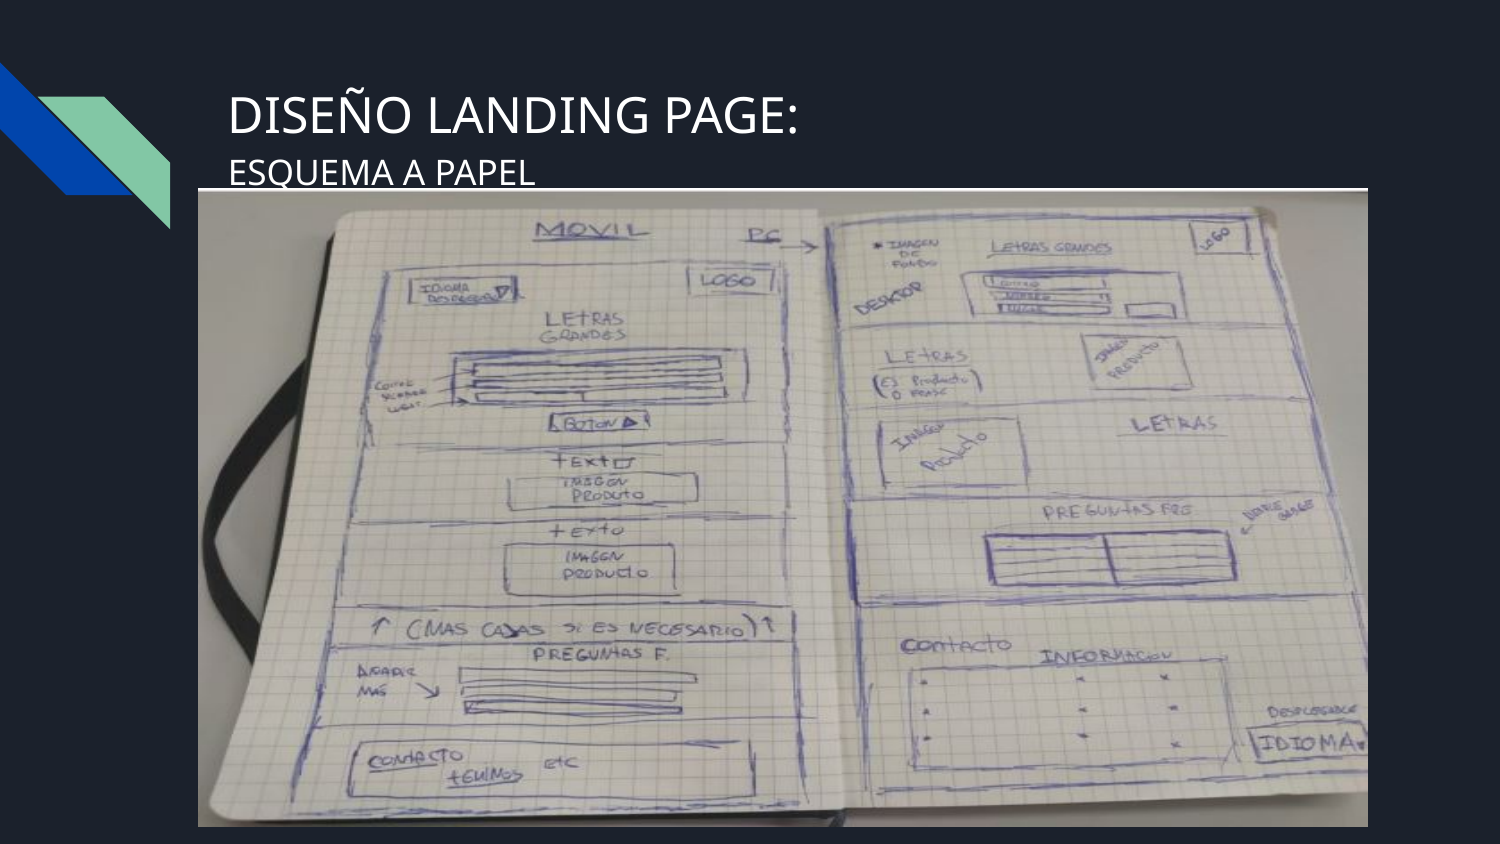

# DISEÑO LANDING PAGE: ESQUEMA A PAPEL